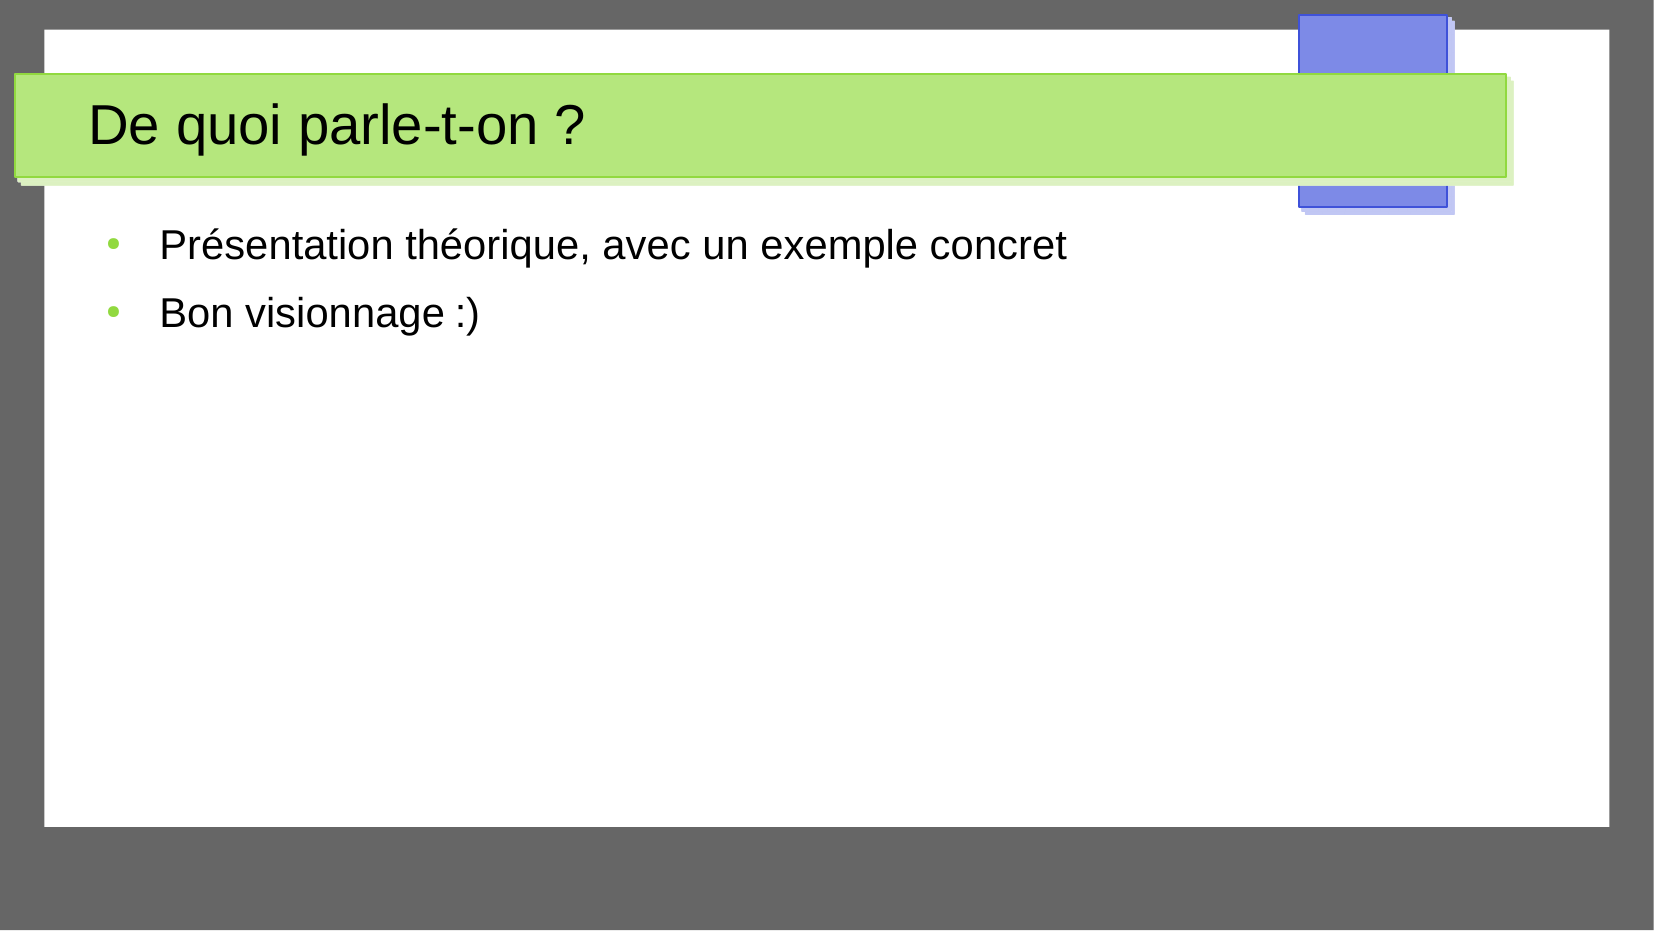

# De quoi parle-t-on ?
Présentation théorique, avec un exemple concret
Bon visionnage	:)